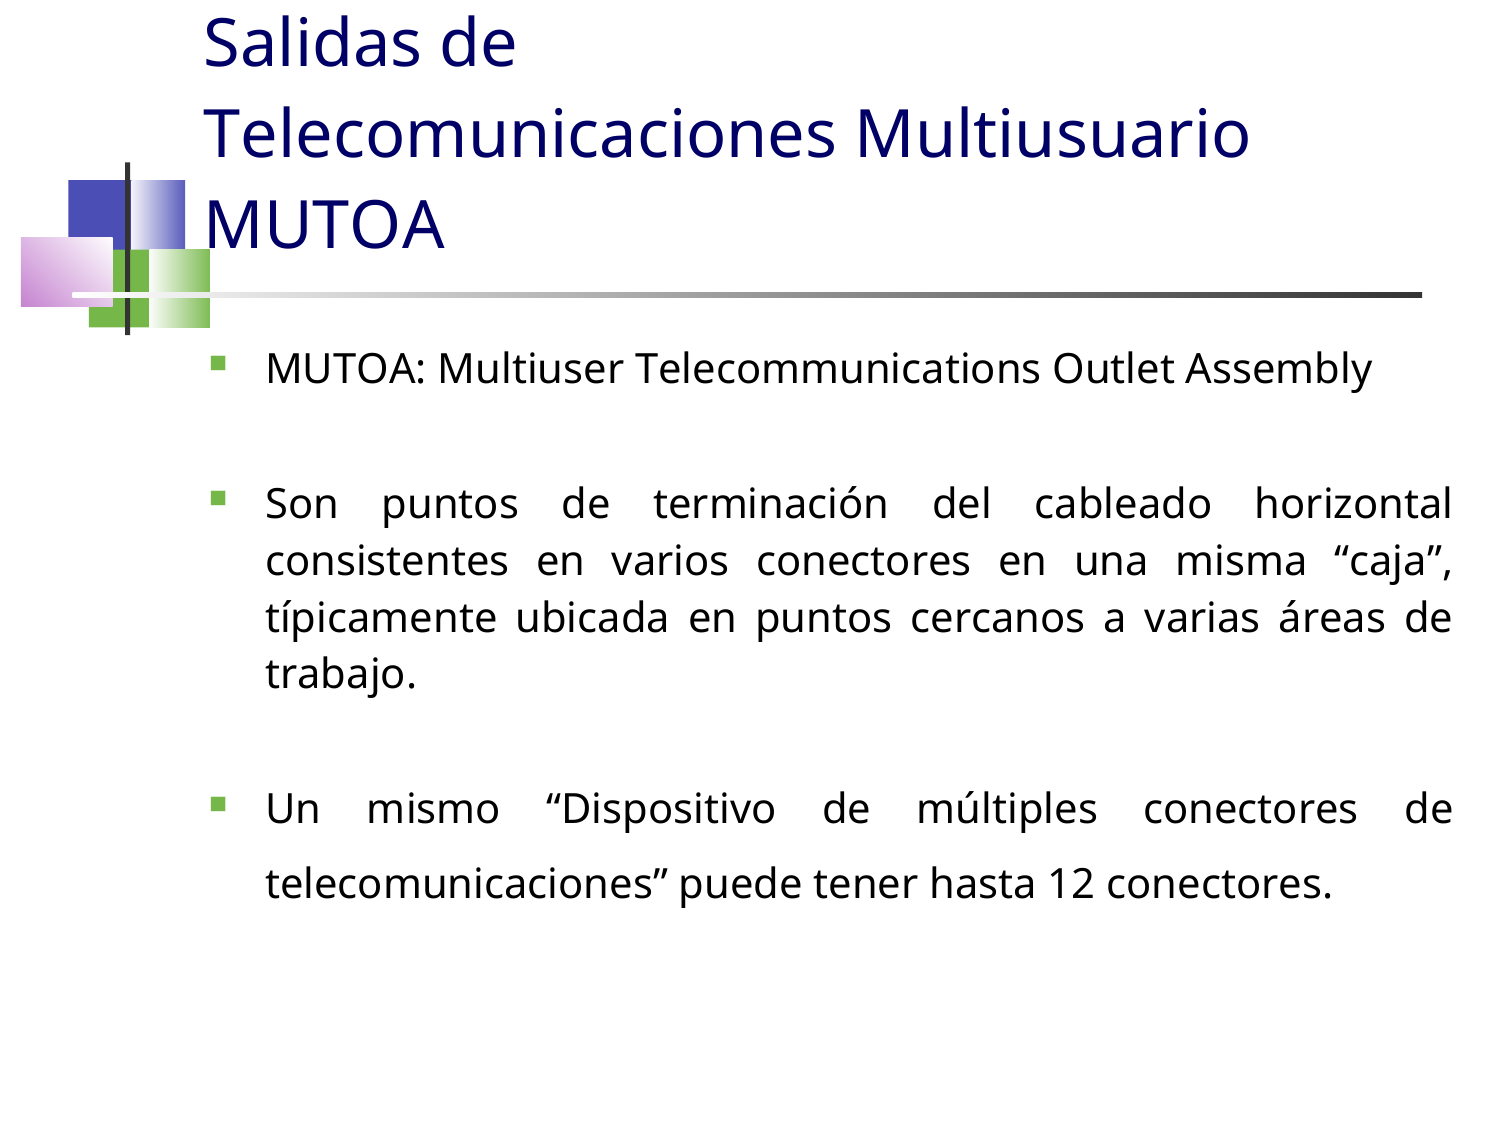

# Salidas de Telecomunicaciones Multiusuario MUTOA
MUTOA: Multiuser Telecommunications Outlet Assembly
Son puntos de terminación del cableado horizontal consistentes en varios conectores en una misma “caja”, típicamente ubicada en puntos cercanos a varias áreas de trabajo.
Un mismo “Dispositivo de múltiples conectores de telecomunicaciones” puede tener hasta 12 conectores.